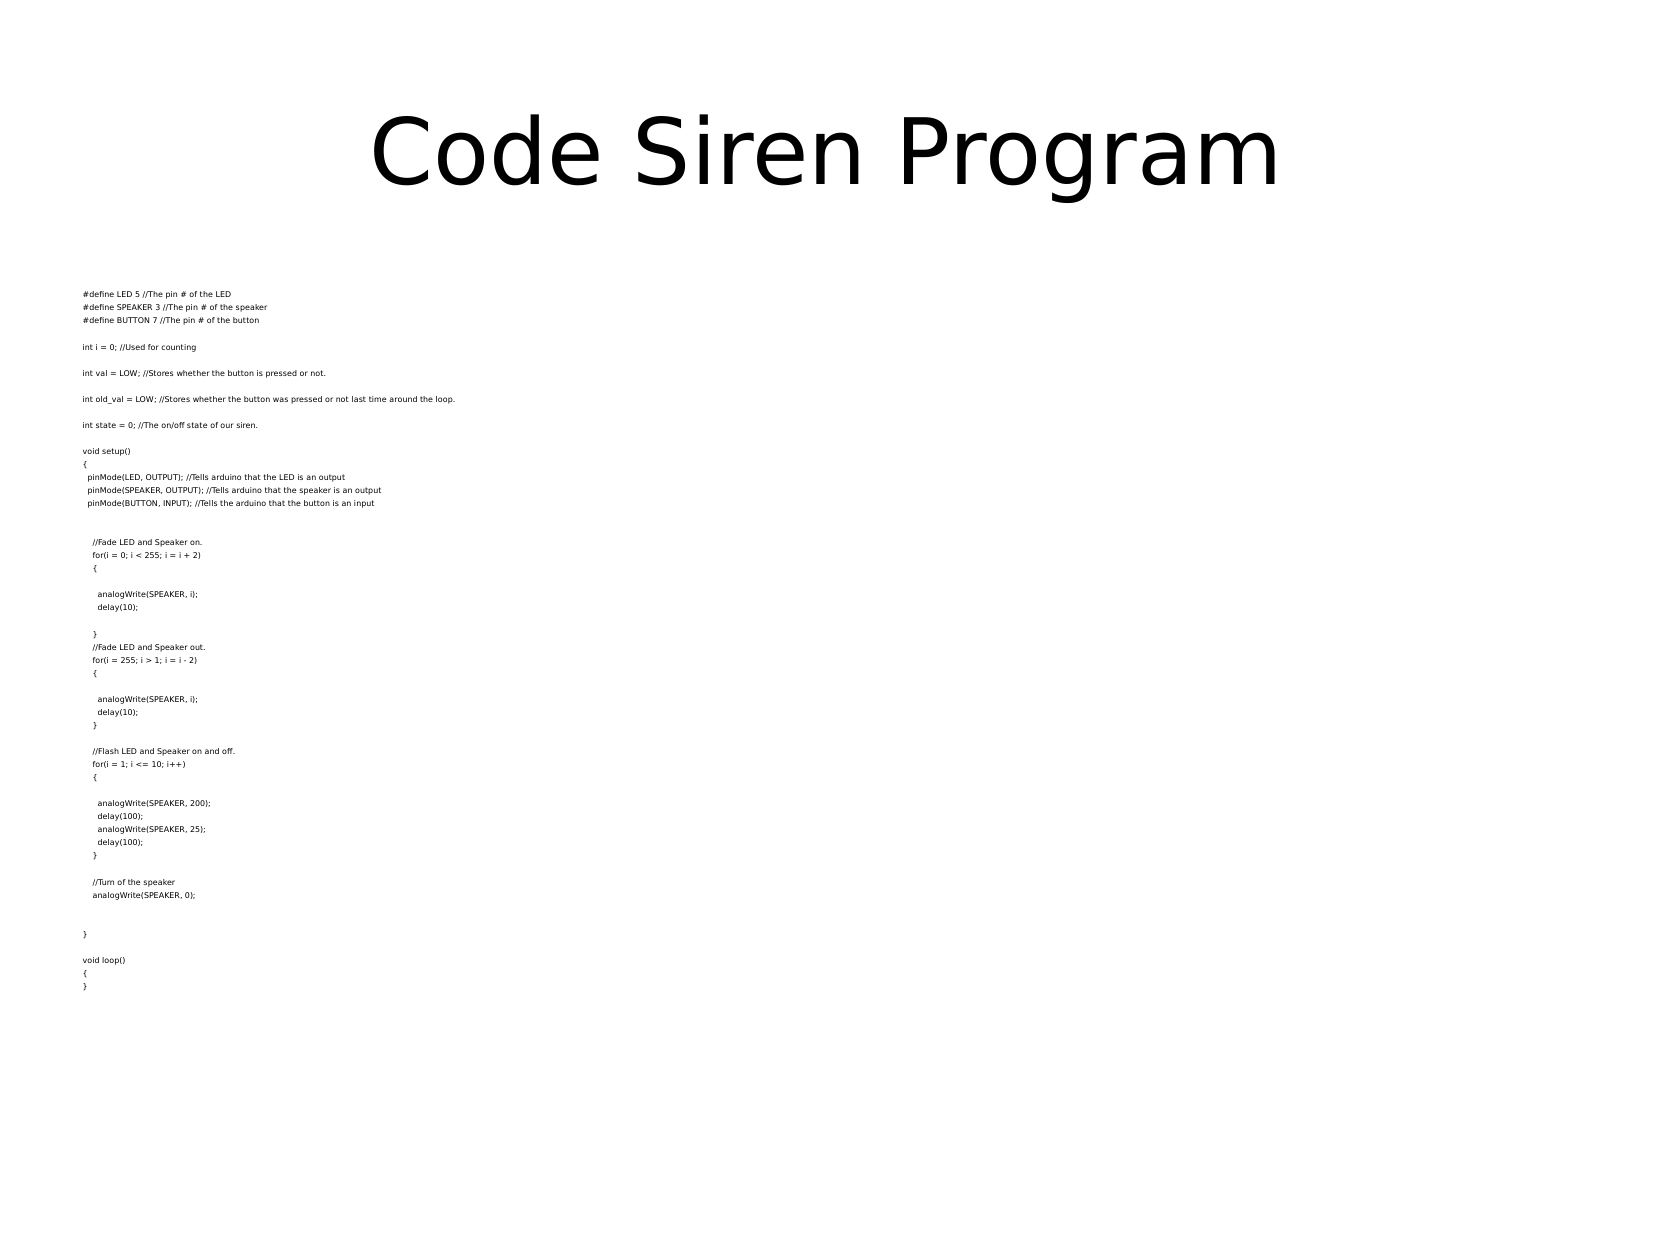

# Code Siren Program
#define LED 5 //The pin # of the LED
#define SPEAKER 3 //The pin # of the speaker
#define BUTTON 7 //The pin # of the button
int i = 0; //Used for counting
int val = LOW; //Stores whether the button is pressed or not.
int old_val = LOW; //Stores whether the button was pressed or not last time around the loop.
int state = 0; //The on/off state of our siren.
void setup()
{
 pinMode(LED, OUTPUT); //Tells arduino that the LED is an output
 pinMode(SPEAKER, OUTPUT); //Tells arduino that the speaker is an output
 pinMode(BUTTON, INPUT); //Tells the arduino that the button is an input
 //Fade LED and Speaker on.
 for(i = 0; i < 255; i = i + 2)
 {
 analogWrite(SPEAKER, i);
 delay(10);
 }
 //Fade LED and Speaker out.
 for(i = 255; i > 1; i = i - 2)
 {
 analogWrite(SPEAKER, i);
 delay(10);
 }
 //Flash LED and Speaker on and off.
 for(i = 1; i <= 10; i++)
 {
 analogWrite(SPEAKER, 200);
 delay(100);
 analogWrite(SPEAKER, 25);
 delay(100);
 }
 //Turn of the speaker
 analogWrite(SPEAKER, 0);
}
void loop()
{
}